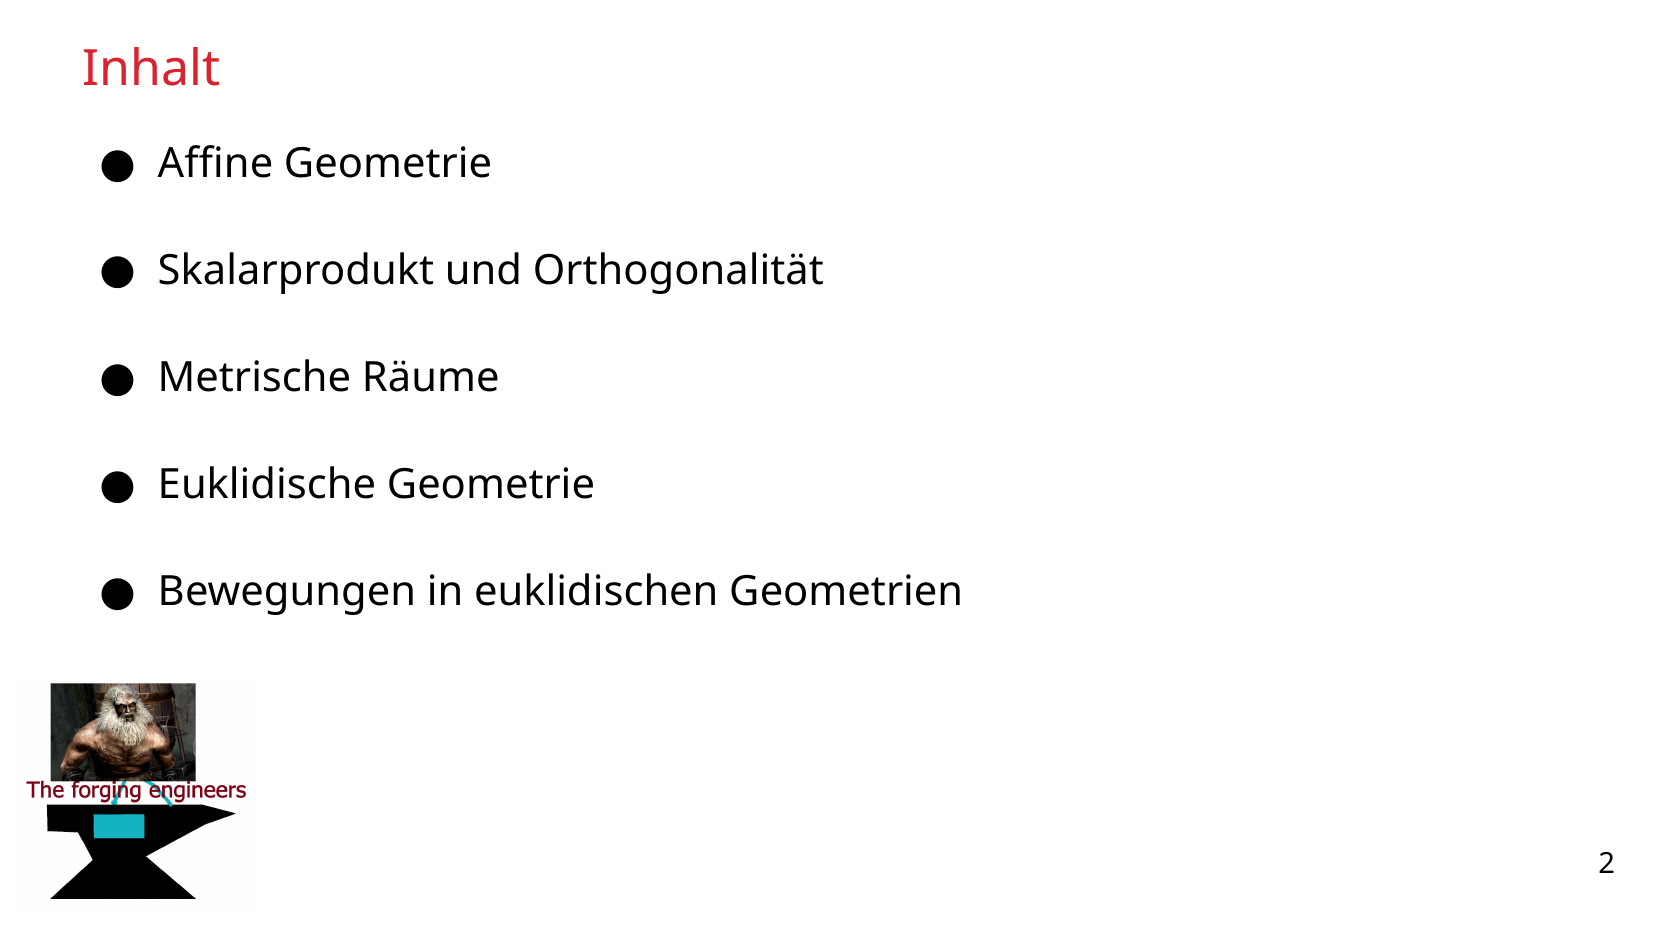

# Inhalt
Affine Geometrie
Skalarprodukt und Orthogonalität
Metrische Räume
Euklidische Geometrie
Bewegungen in euklidischen Geometrien